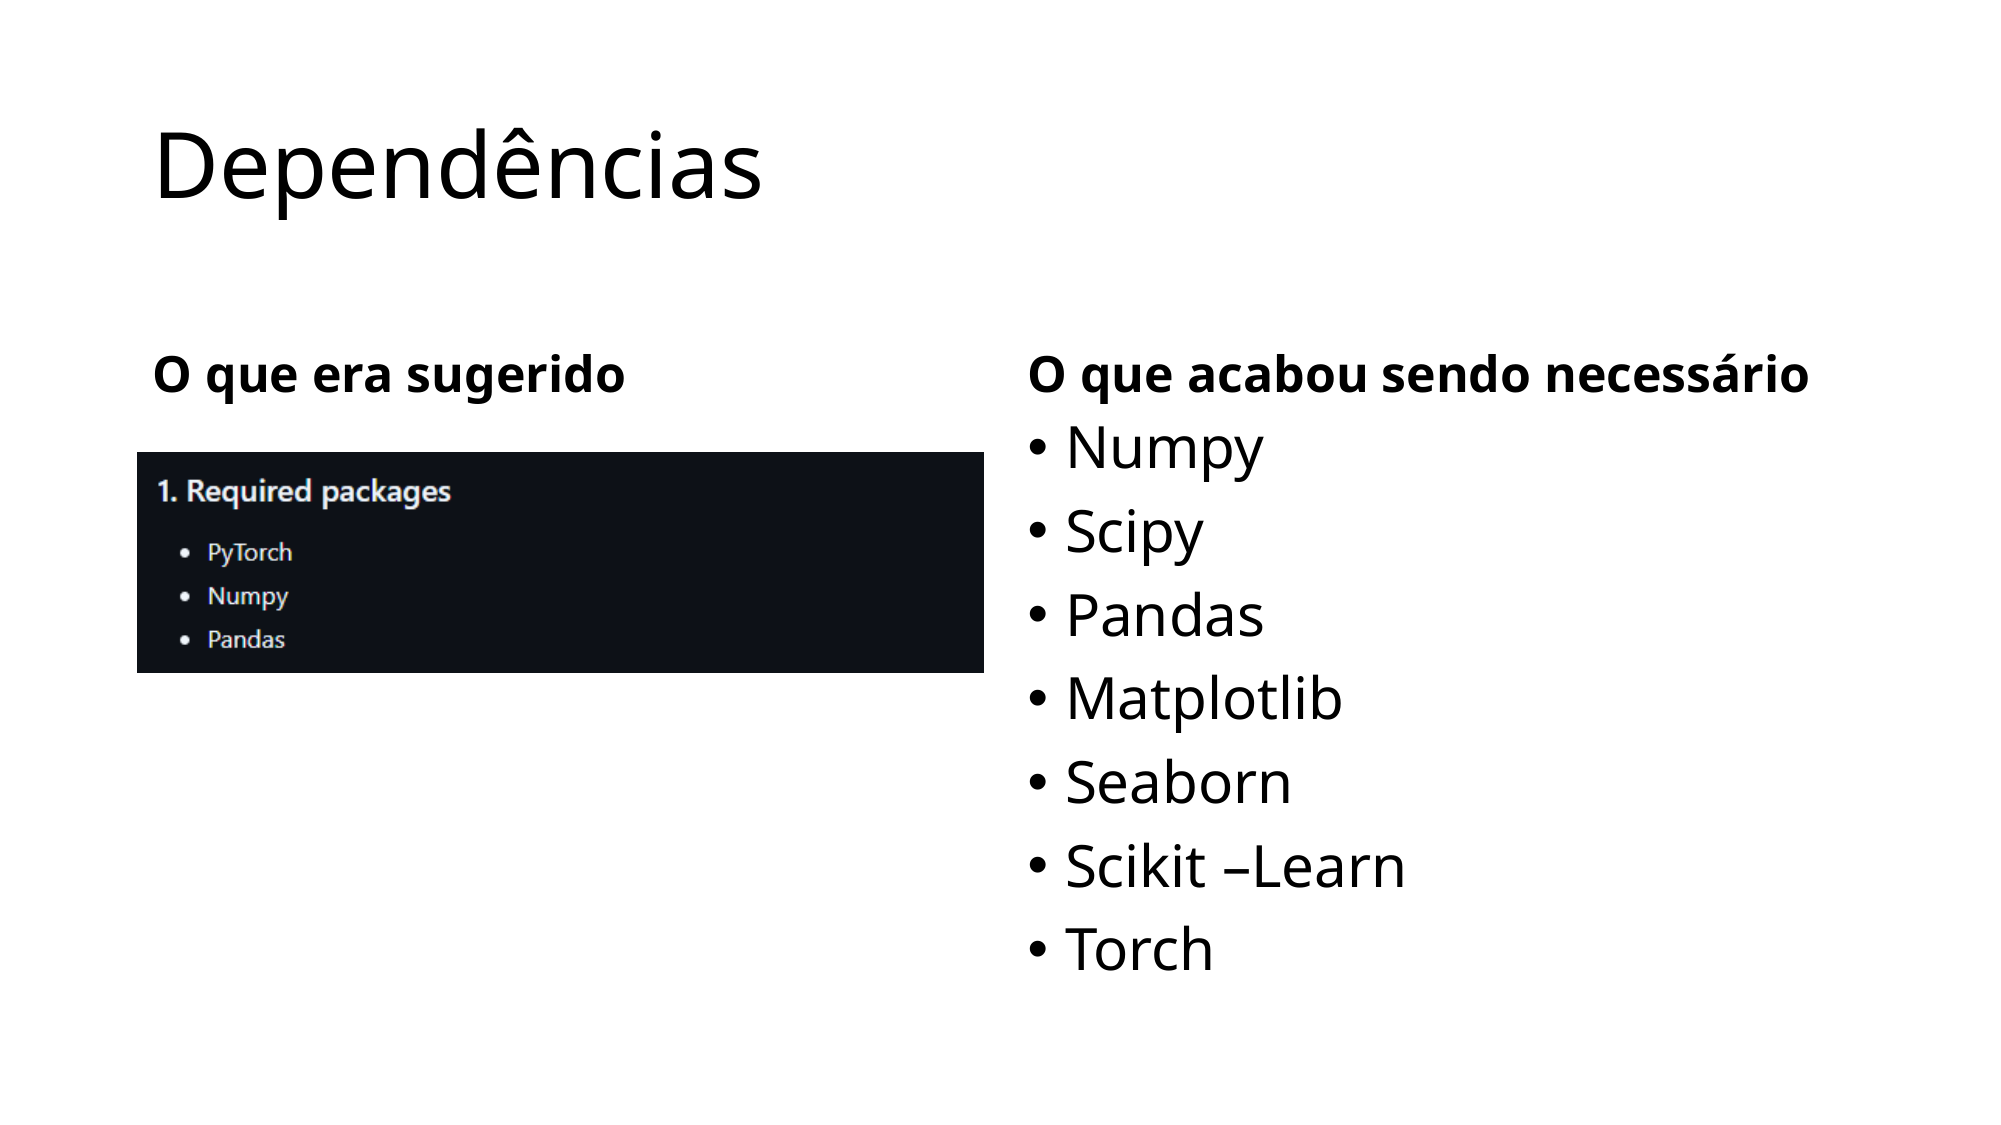

Dependências
O que era sugerido
O que acabou sendo necessário
Numpy
Scipy
Pandas
Matplotlib
Seaborn
Scikit –Learn
Torch